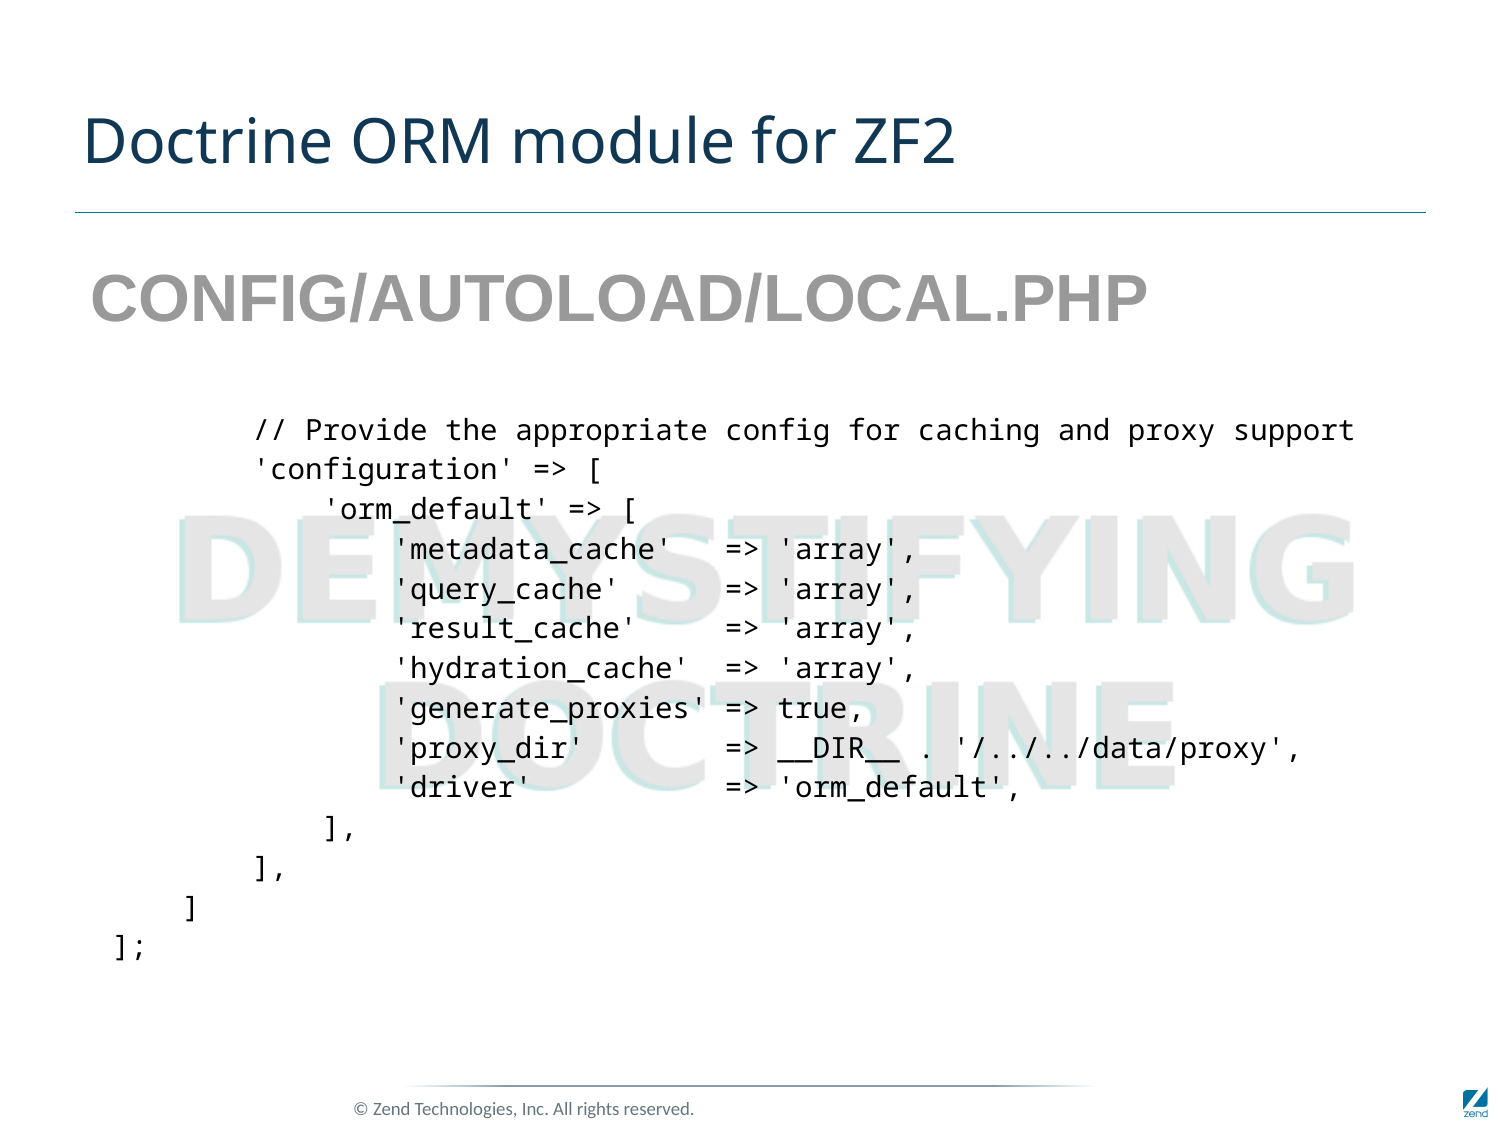

# Doctrine ORM module for ZF2
config/autoload/local.php
 // Provide the appropriate config for caching and proxy support
 'configuration' => [
 'orm_default' => [
 'metadata_cache' => 'array',
 'query_cache' => 'array',
 'result_cache' => 'array',
 'hydration_cache' => 'array',
 'generate_proxies' => true,
 'proxy_dir' => __DIR__ . '/../../data/proxy',
 'driver' => 'orm_default',
 ],
 ],
 ]
];